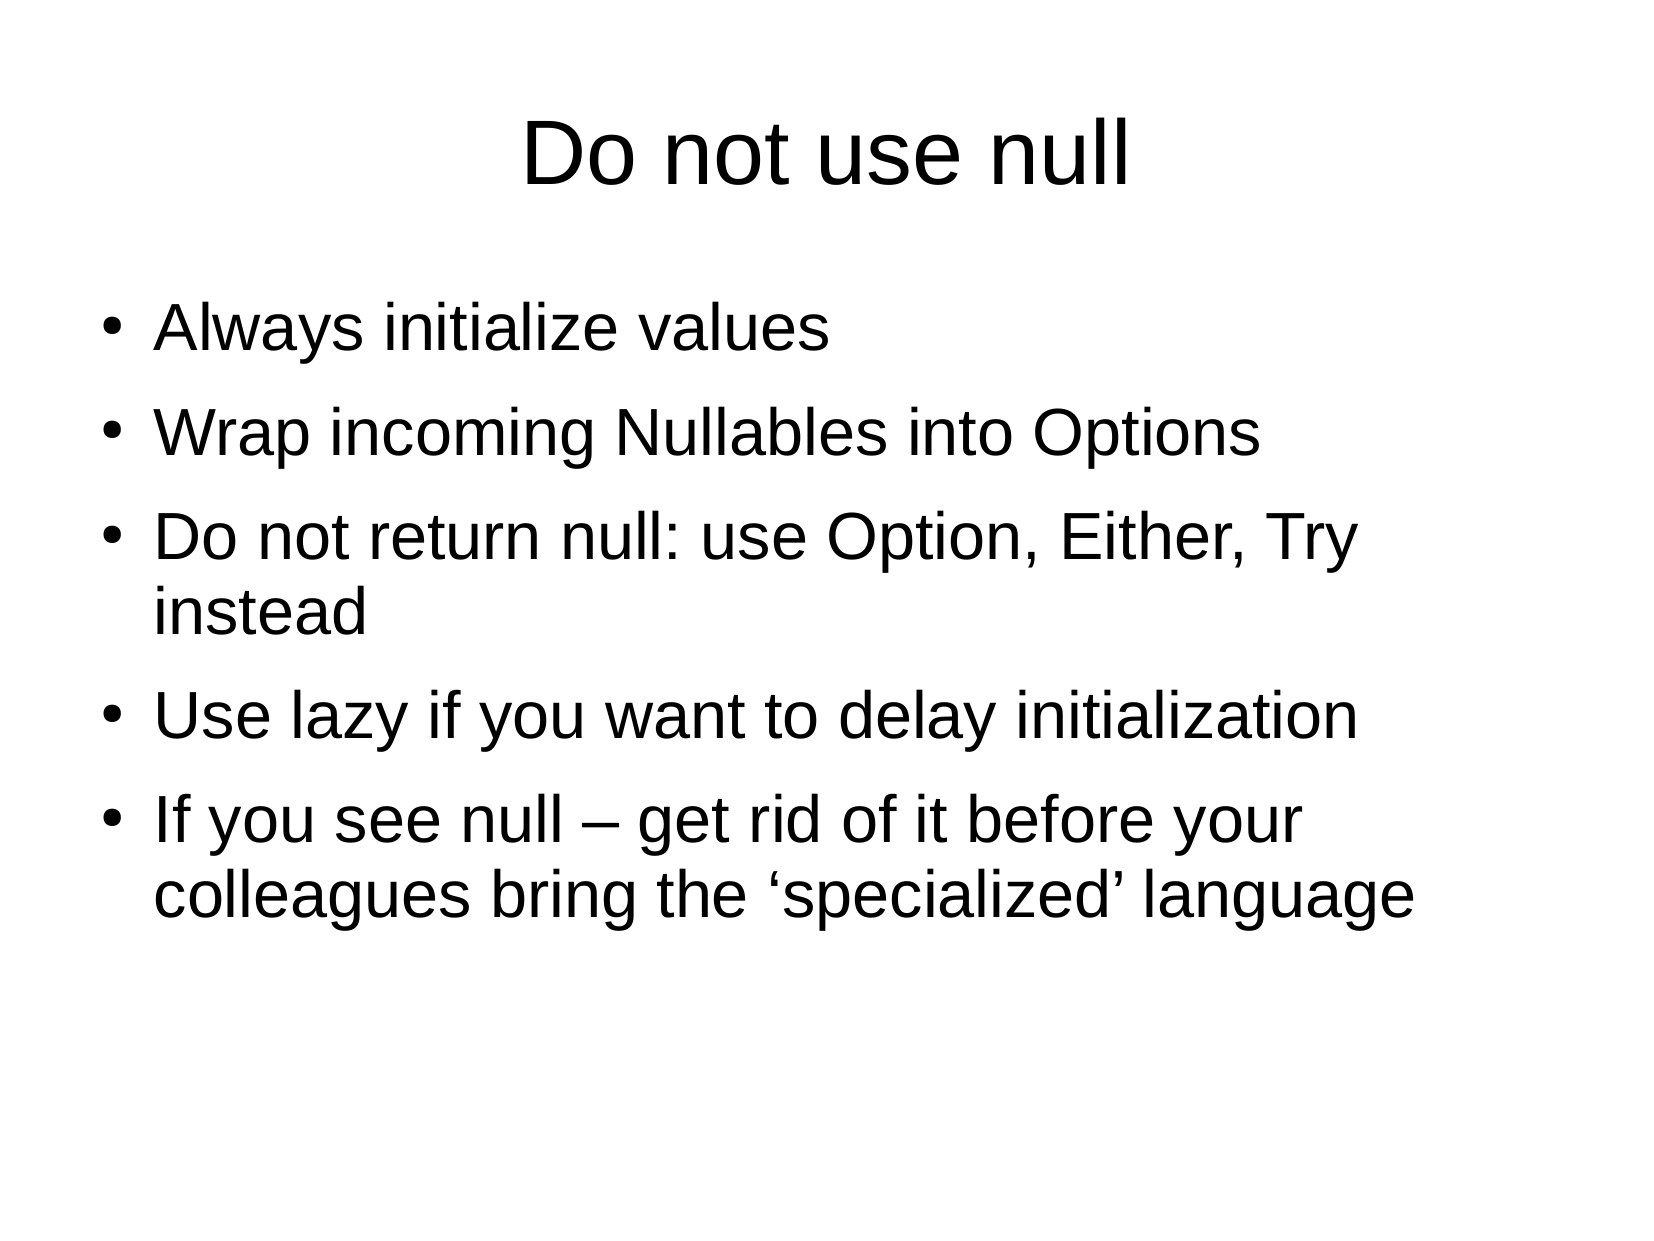

# Do not use null
Always initialize values
Wrap incoming Nullables into Options
Do not return null: use Option, Either, Try instead
Use lazy if you want to delay initialization
If you see null – get rid of it before your colleagues bring the ‘specialized’ language